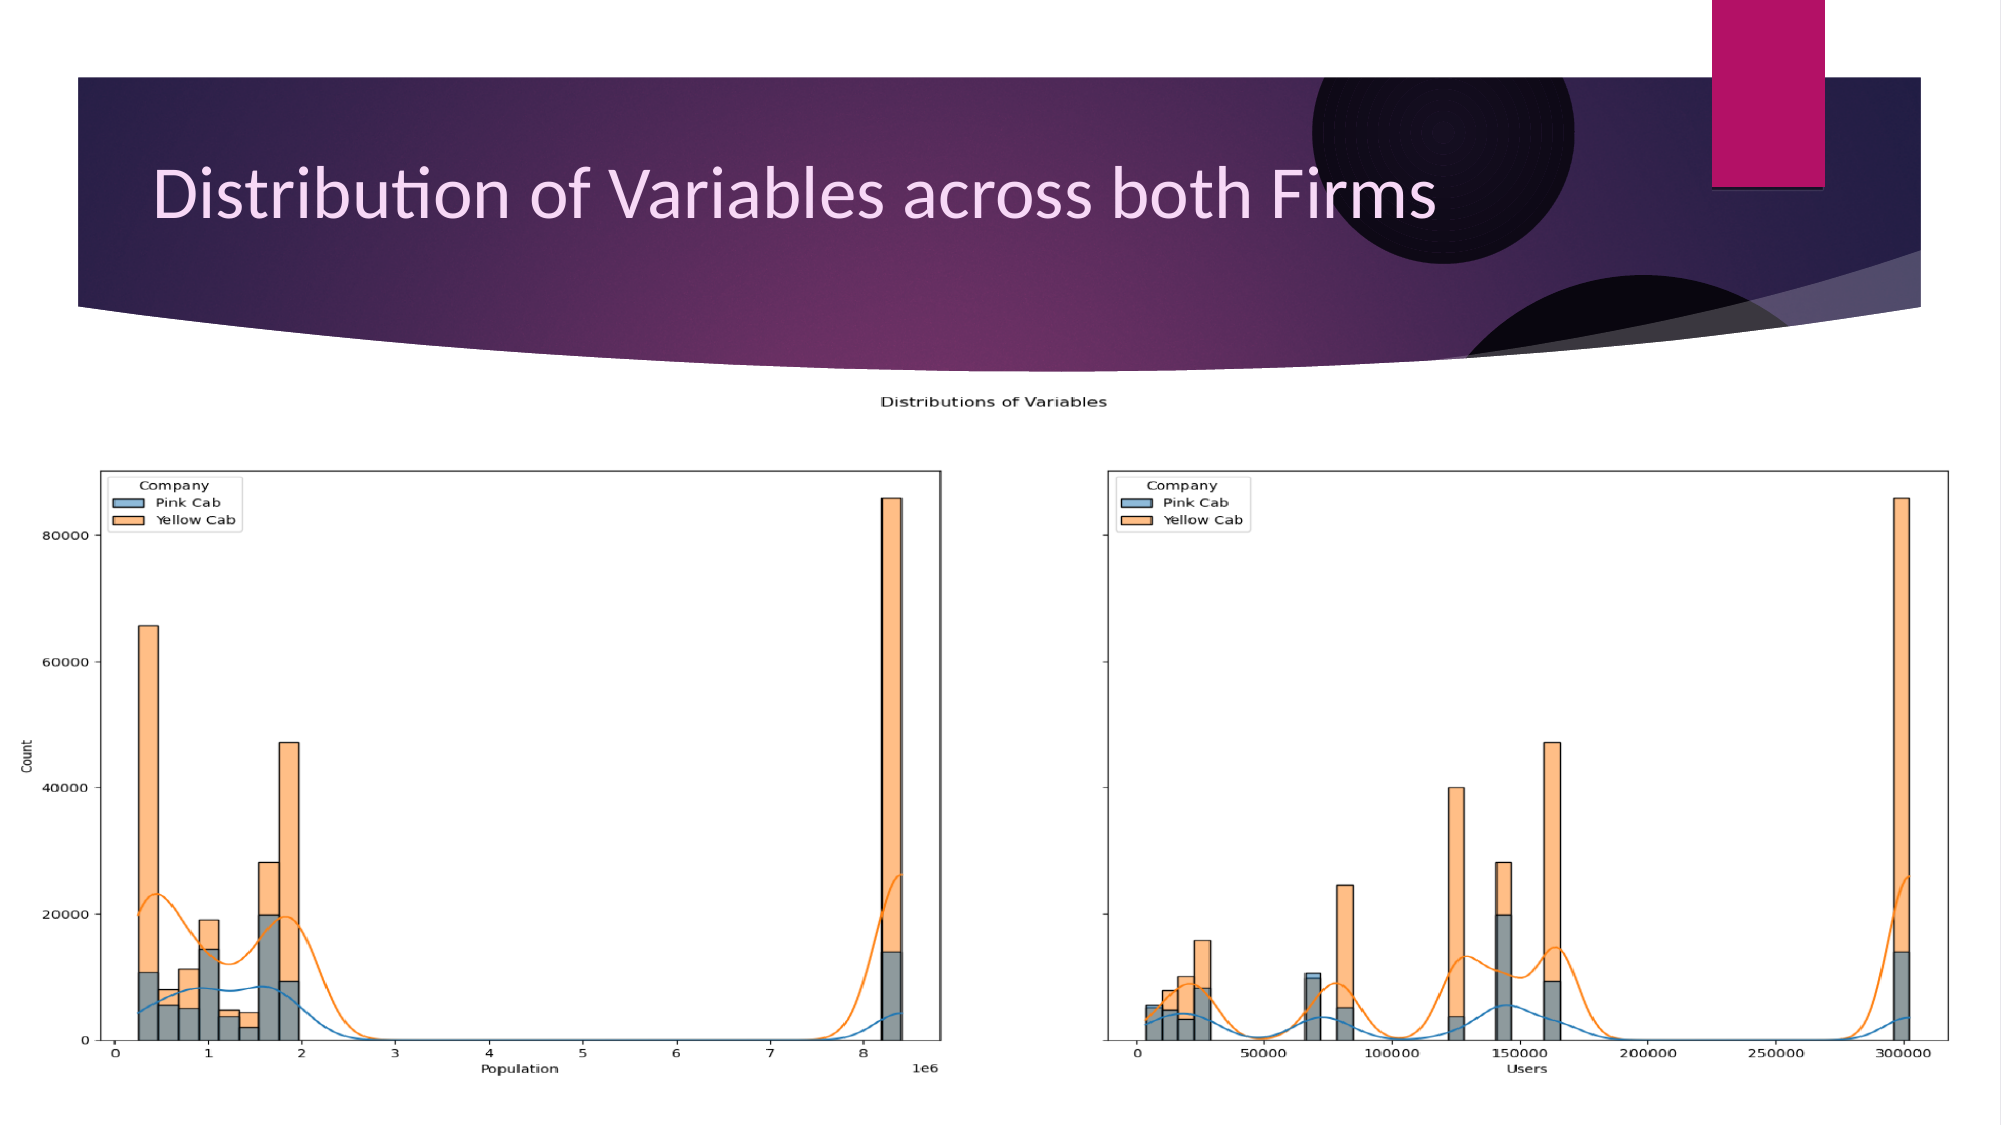

# Distribution of Variables across both Firms